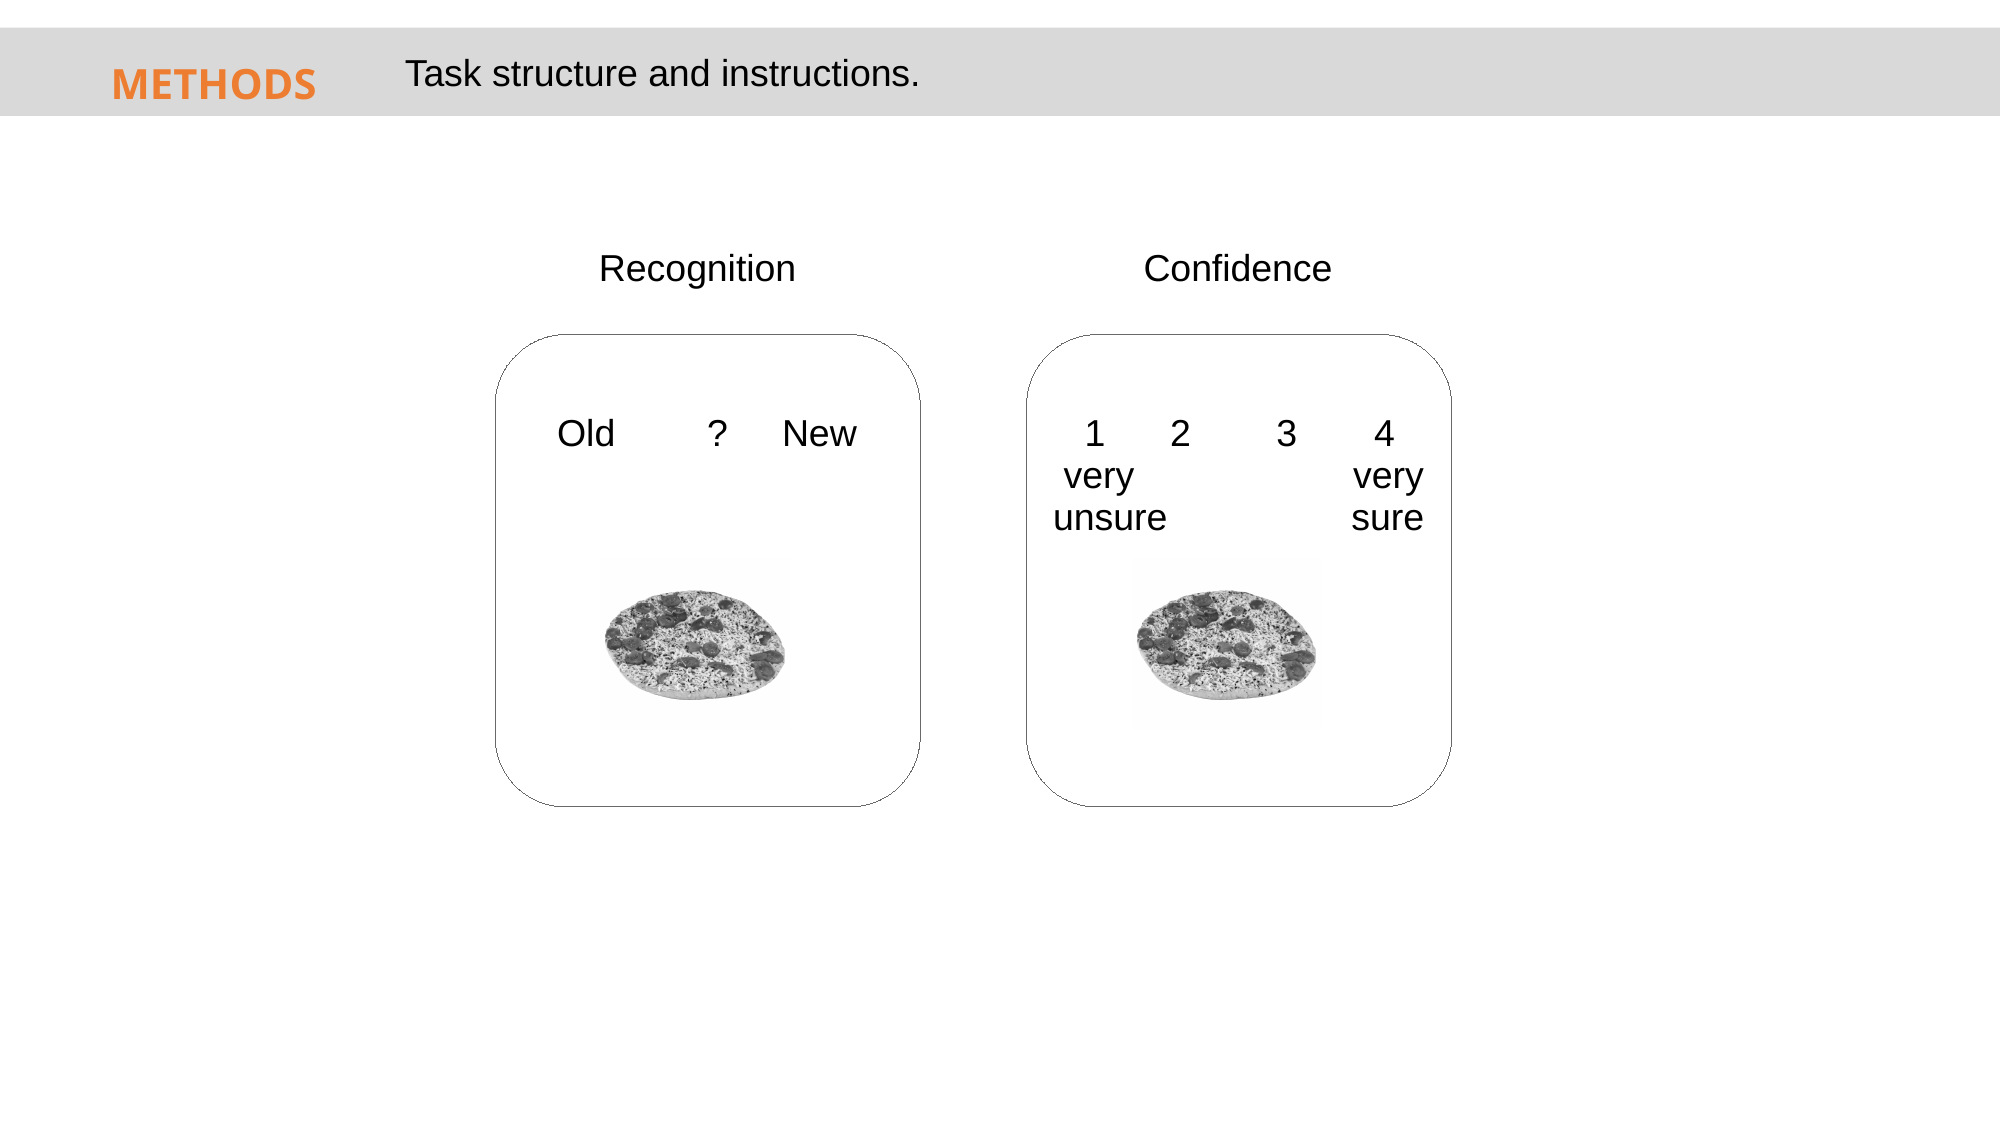

Task structure and instructions.
METHODS
 Recognition
 Confidence
Old 		?	New
 1	 2	 3	 4
 very			very
unsure		 sure